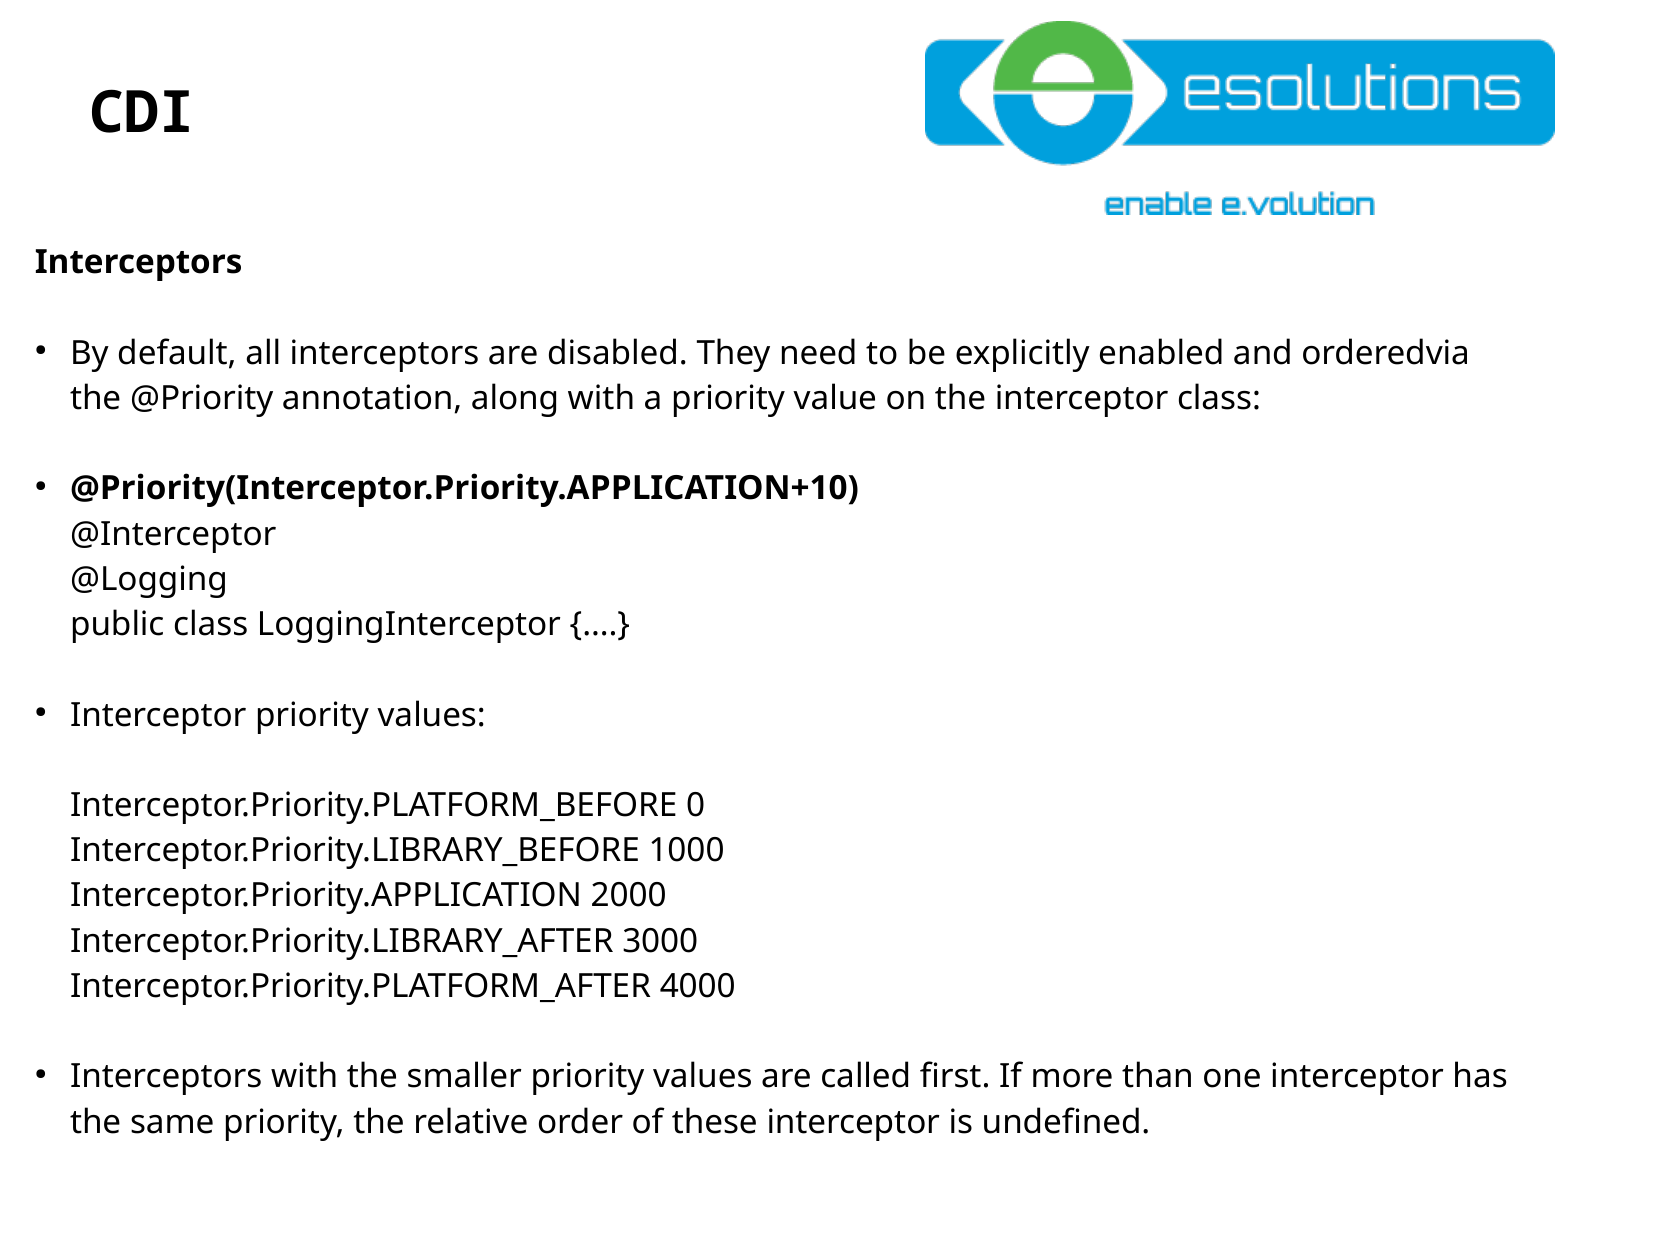

#
CDI
Interceptors
By default, all interceptors are disabled. They need to be explicitly enabled and orderedvia the @Priority annotation, along with a priority value on the interceptor class:
@Priority(Interceptor.Priority.APPLICATION+10)
@Interceptor
@Logging
public class LoggingInterceptor {….}
Interceptor priority values:
Interceptor.Priority.PLATFORM_BEFORE 0
Interceptor.Priority.LIBRARY_BEFORE 1000
Interceptor.Priority.APPLICATION 2000
Interceptor.Priority.LIBRARY_AFTER 3000
Interceptor.Priority.PLATFORM_AFTER 4000
Interceptors with the smaller priority values are called first. If more than one interceptor has the same priority, the relative order of these interceptor is undefined.